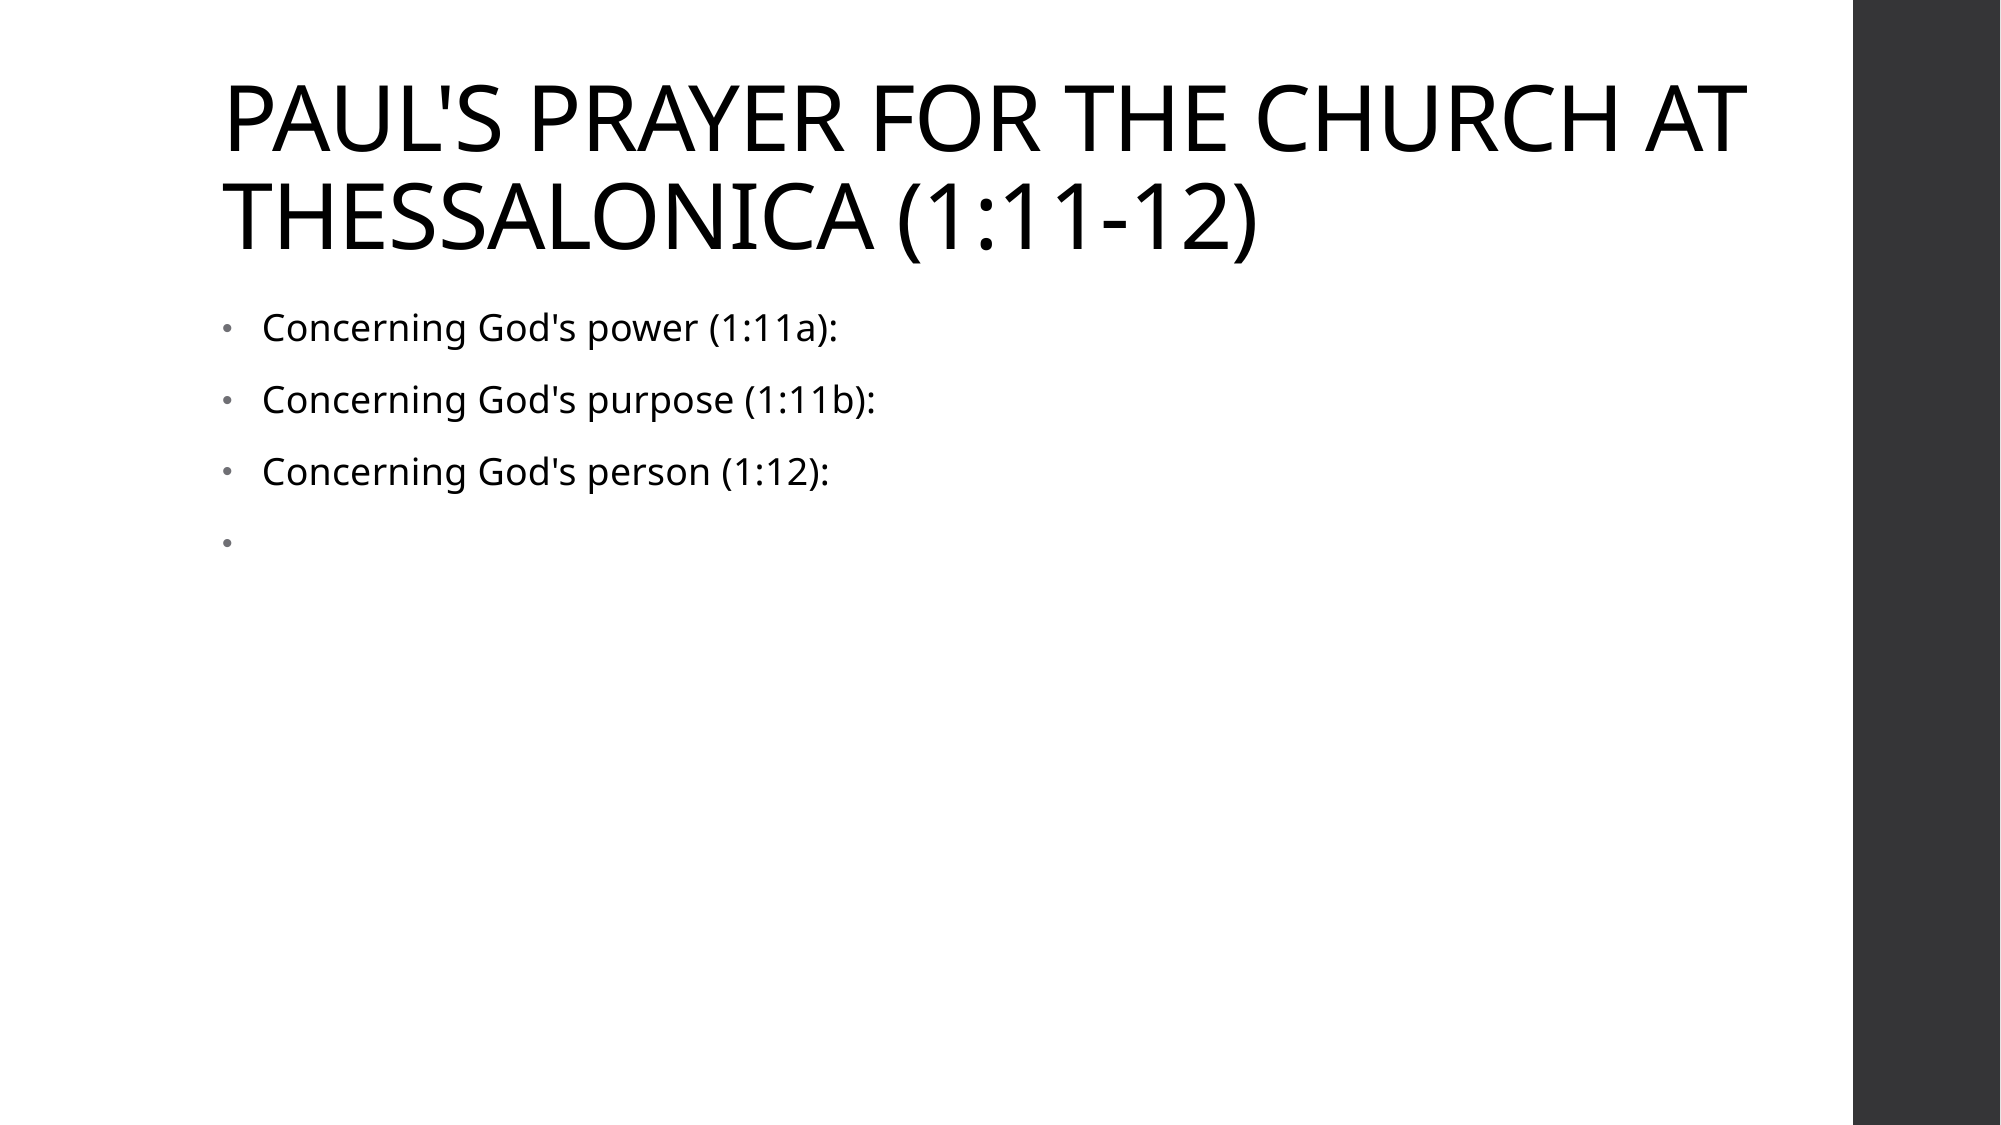

# PAUL'S PRAYER FOR THE CHURCH AT THESSALONICA (1:11-12)
 Concerning God's power (1:11a):
 Concerning God's purpose (1:11b):
 Concerning God's person (1:12):